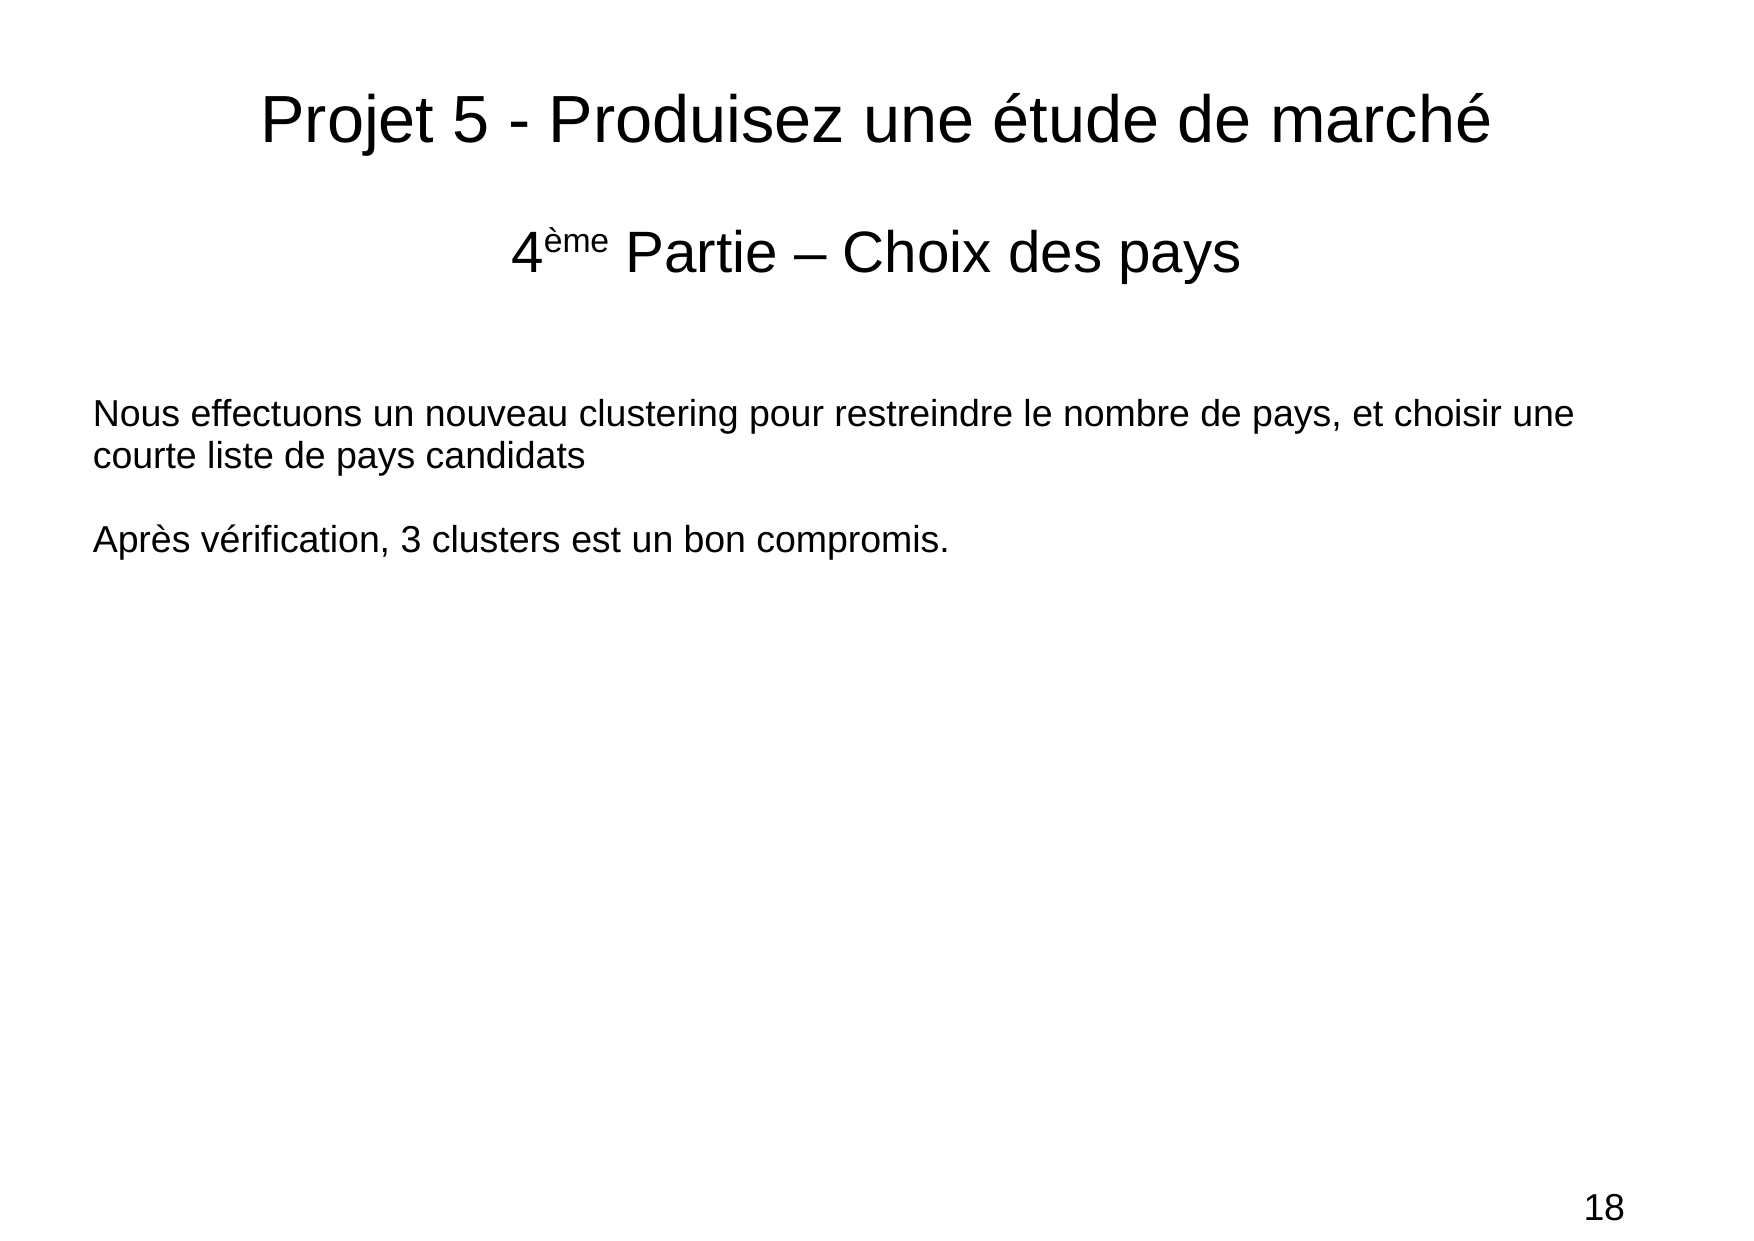

# Projet 5 - Produisez une étude de marché
4ème Partie – Choix des pays
Nous effectuons un nouveau clustering pour restreindre le nombre de pays, et choisir une courte liste de pays candidats
Après vérification, 3 clusters est un bon compromis.